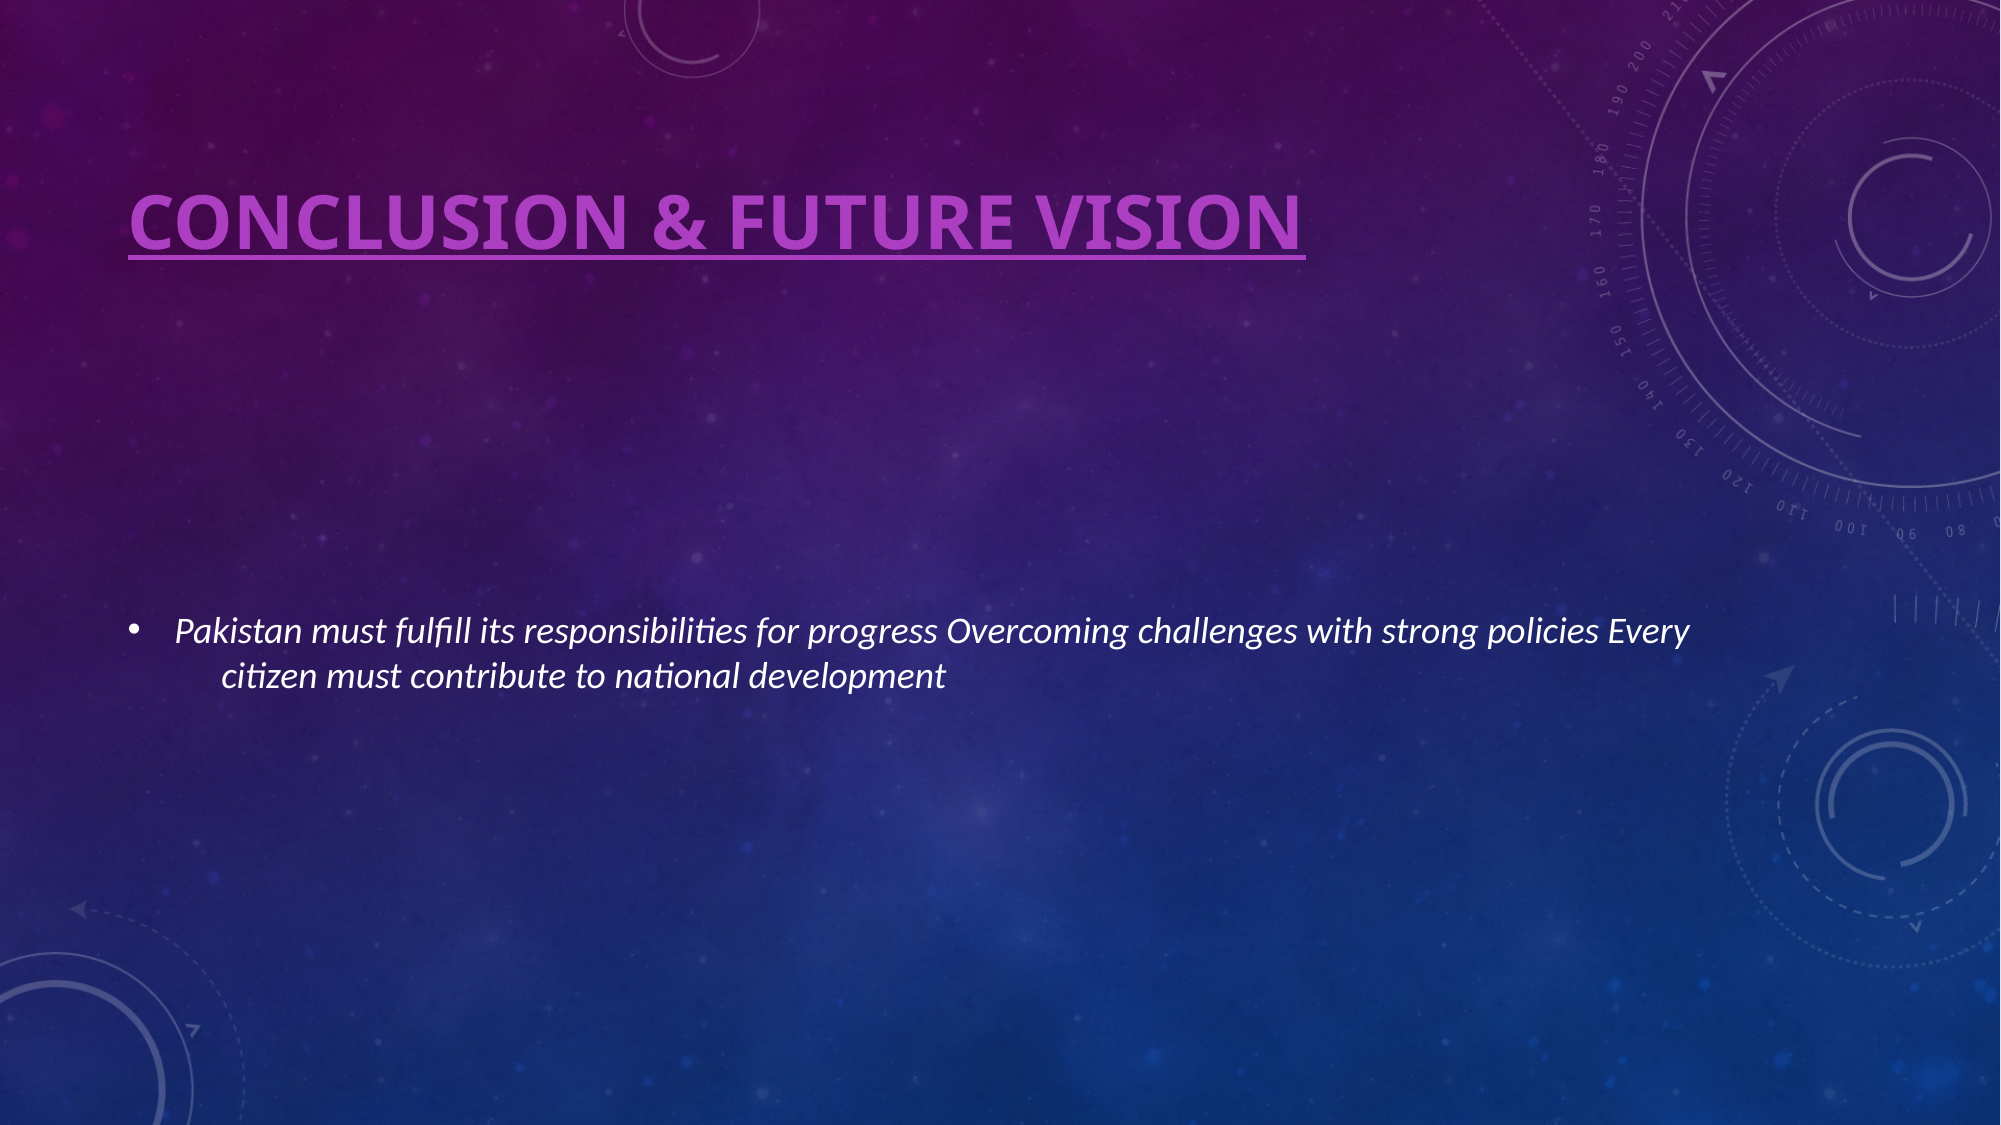

# Conclusion & Future Vision
Pakistan must fulfill its responsibilities for progress Overcoming challenges with strong policies Every citizen must contribute to national development